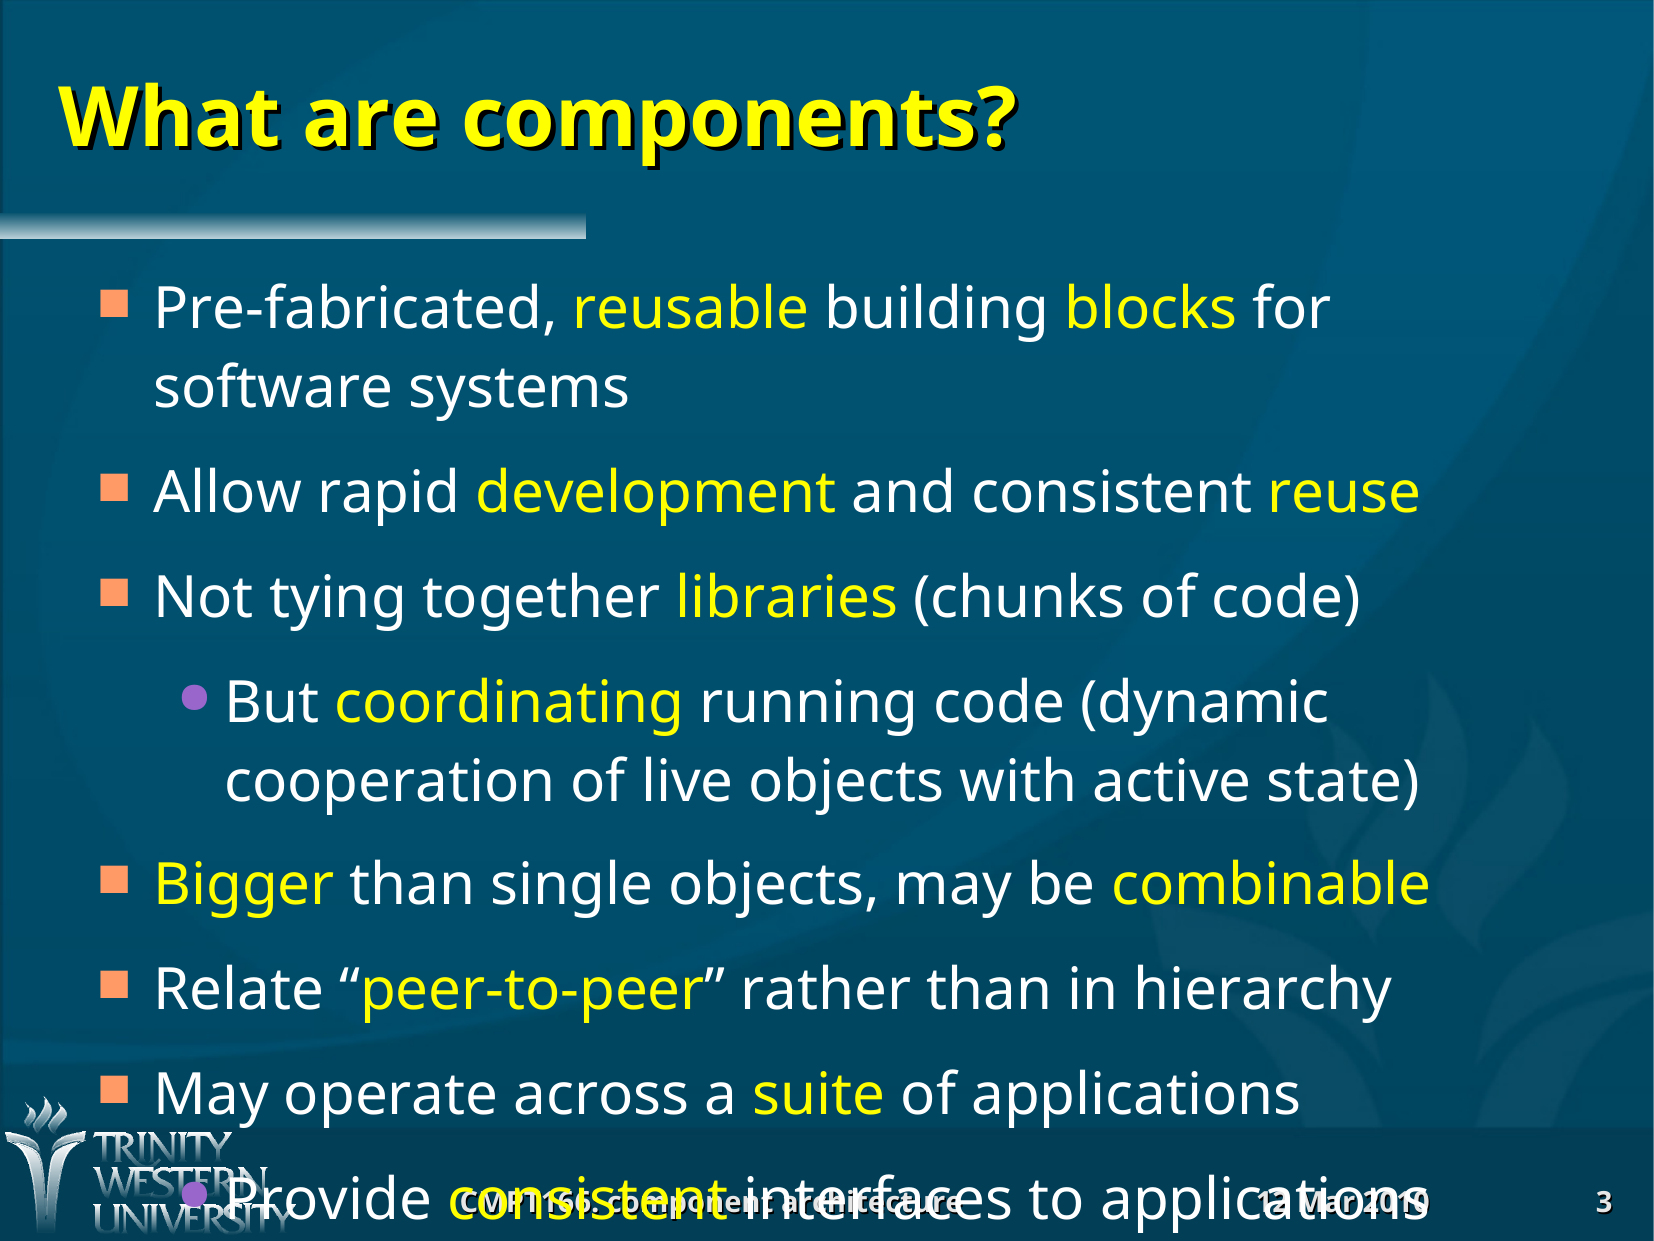

# What are components?
Pre-fabricated, reusable building blocks for software systems
Allow rapid development and consistent reuse
Not tying together libraries (chunks of code)
But coordinating running code (dynamic cooperation of live objects with active state)
Bigger than single objects, may be combinable
Relate “peer-to-peer” rather than in hierarchy
May operate across a suite of applications
Provide consistent interfaces to applications
CMPT166: component architecture
12 Mar 2010
3